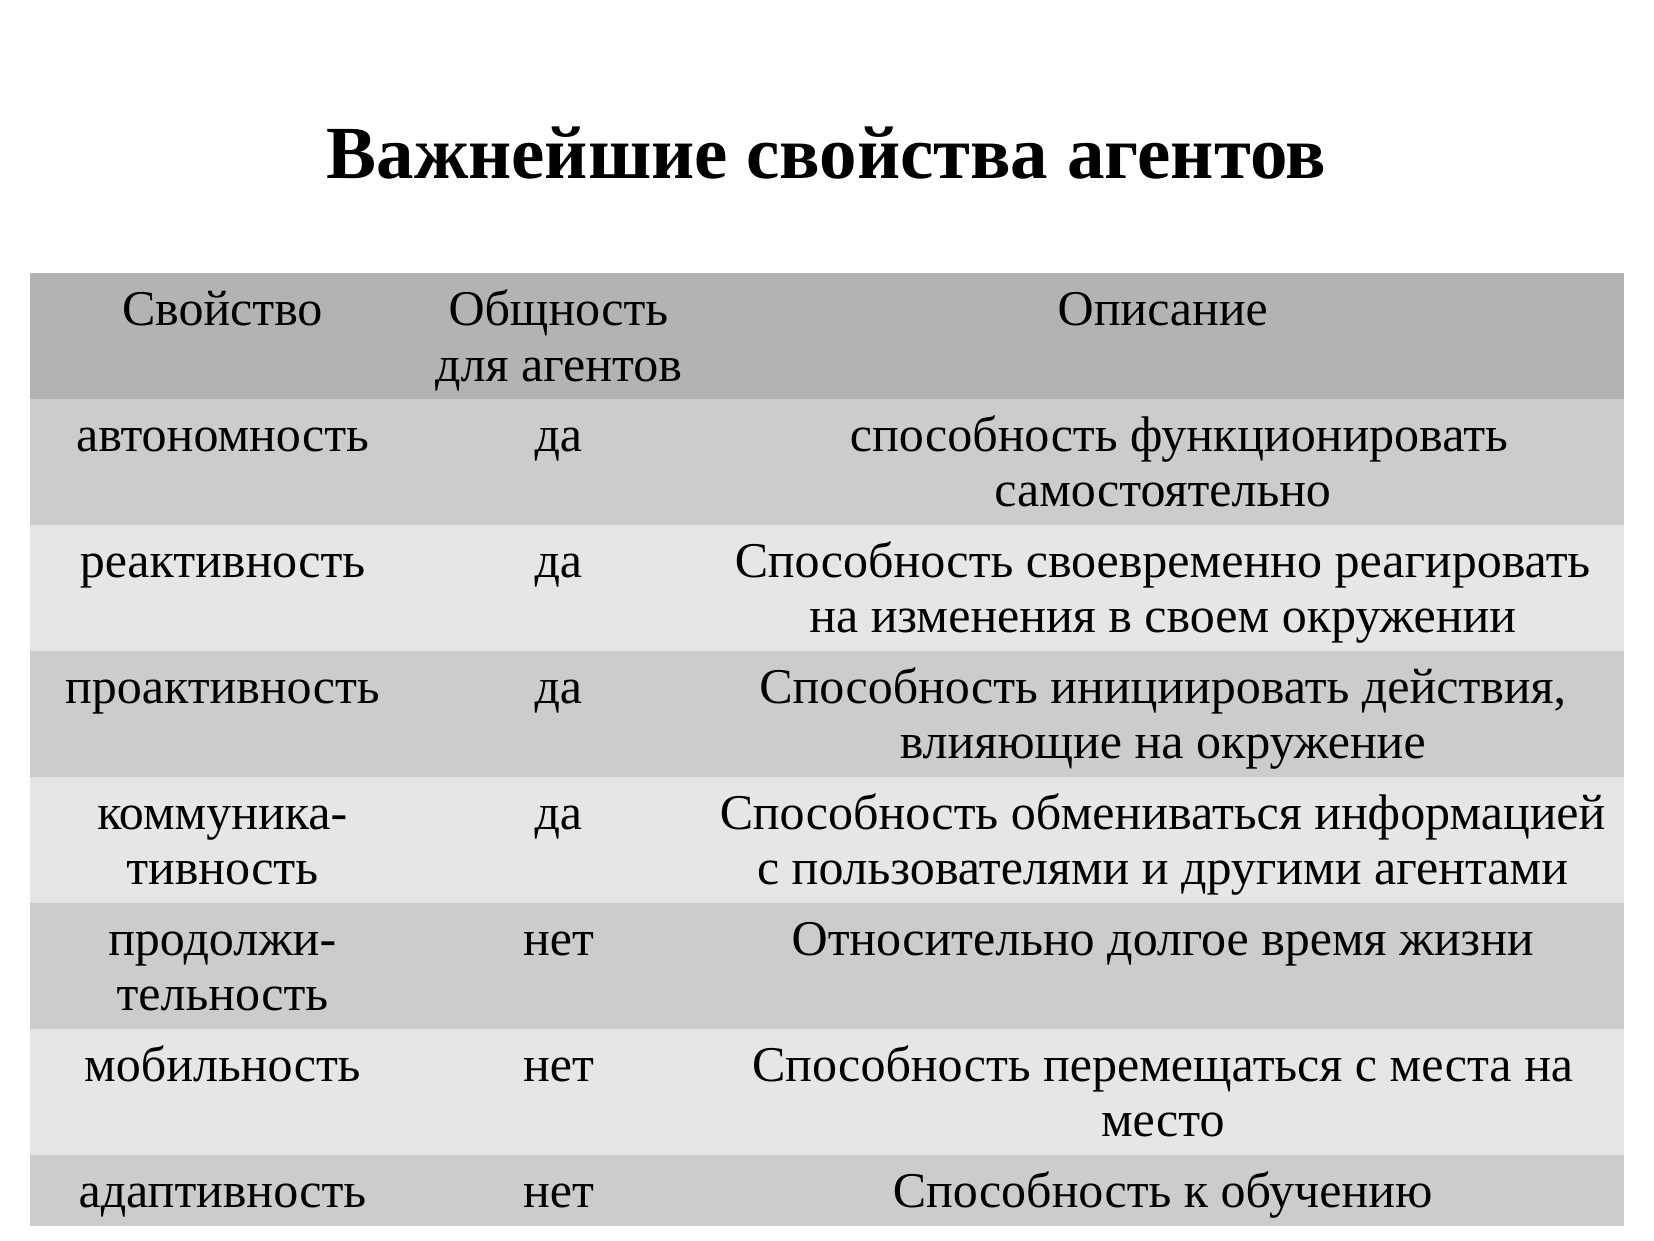

# Важнейшие свойства агентов
| Свойство | Общность для агентов | Описание |
| --- | --- | --- |
| автономность | да | способность функционировать самостоятельно |
| реактивность | да | Способность своевременно реагировать на изменения в своем окружении |
| проактивность | да | Способность инициировать действия, влияющие на окружение |
| коммуника-тивность | да | Способность обмениваться информацией с пользователями и другими агентами |
| продолжи-тельность | нет | Относительно долгое время жизни |
| мобильность | нет | Способность перемещаться с места на место |
| адаптивность | нет | Способность к обучению |